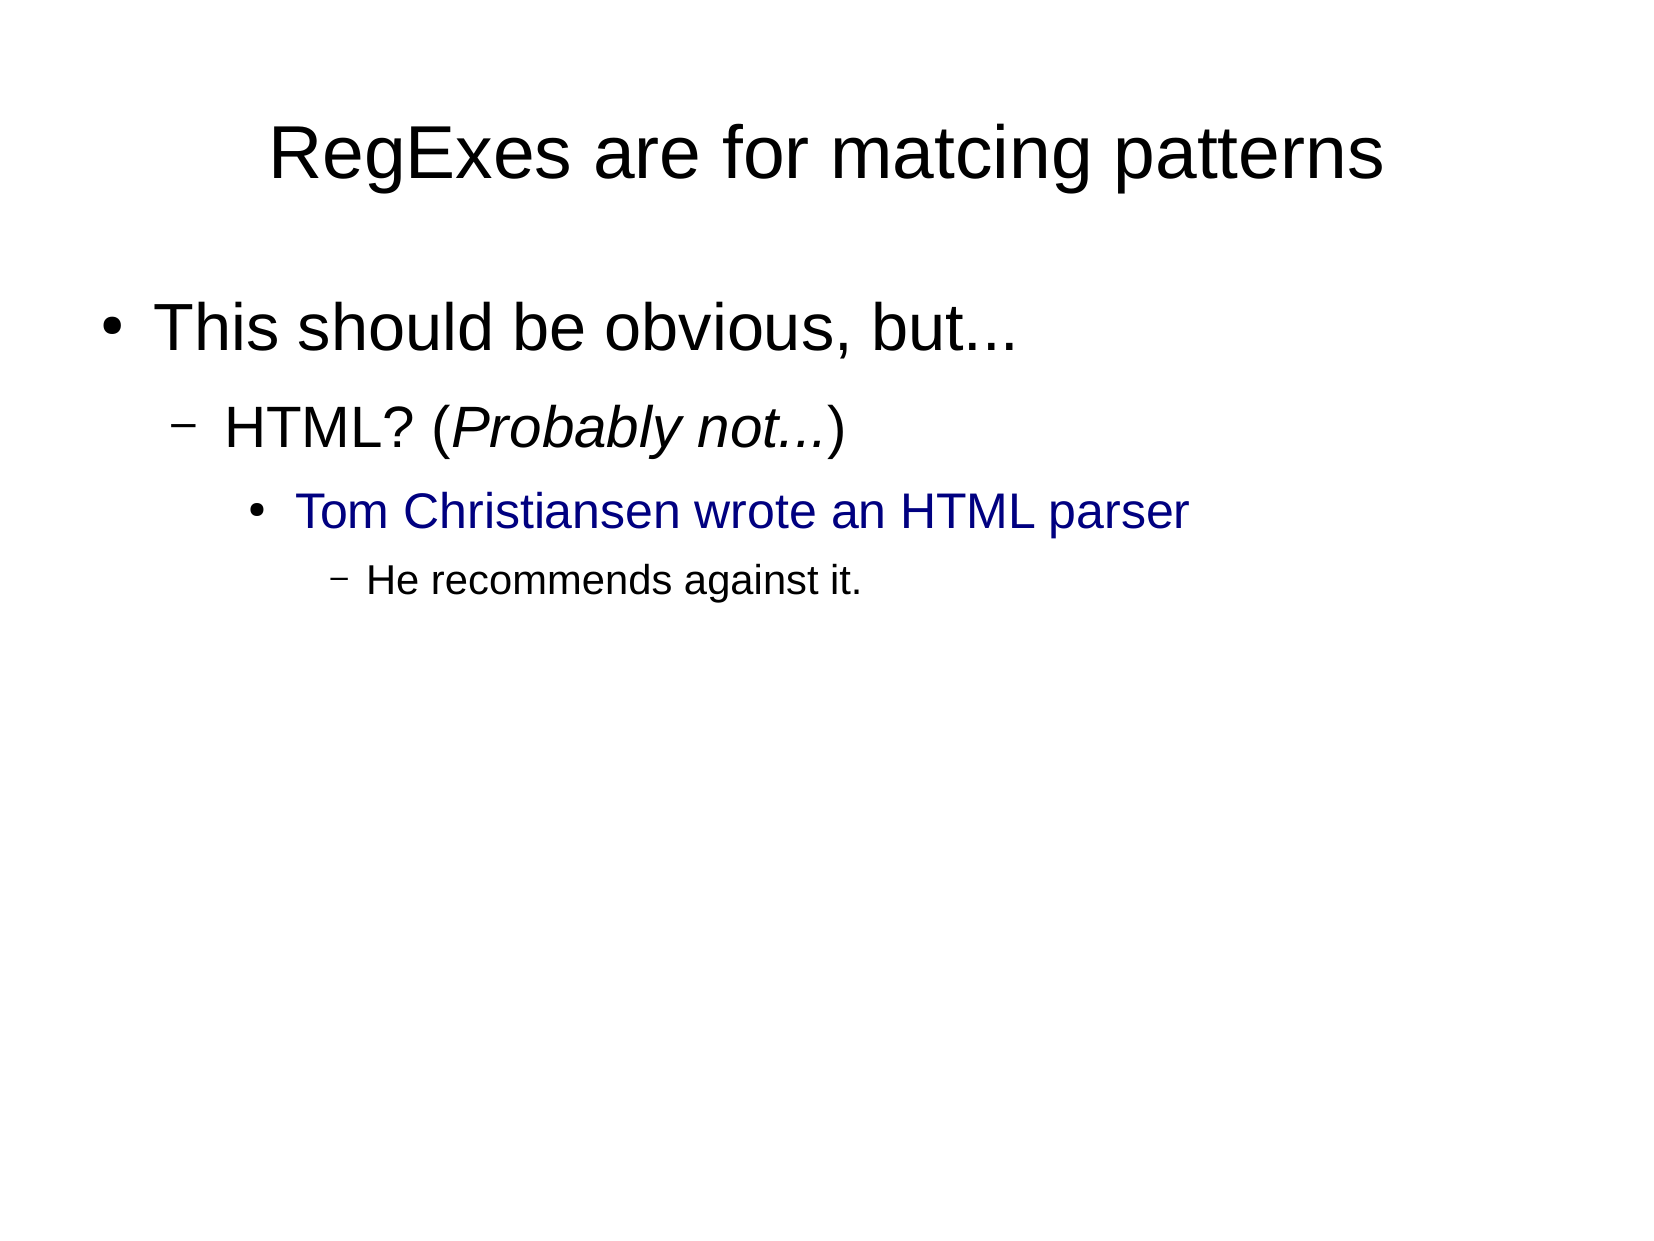

# RegExes are for matcing patterns
This should be obvious, but...
HTML? (Probably not...)
Tom Christiansen wrote an HTML parser
He recommends against it.